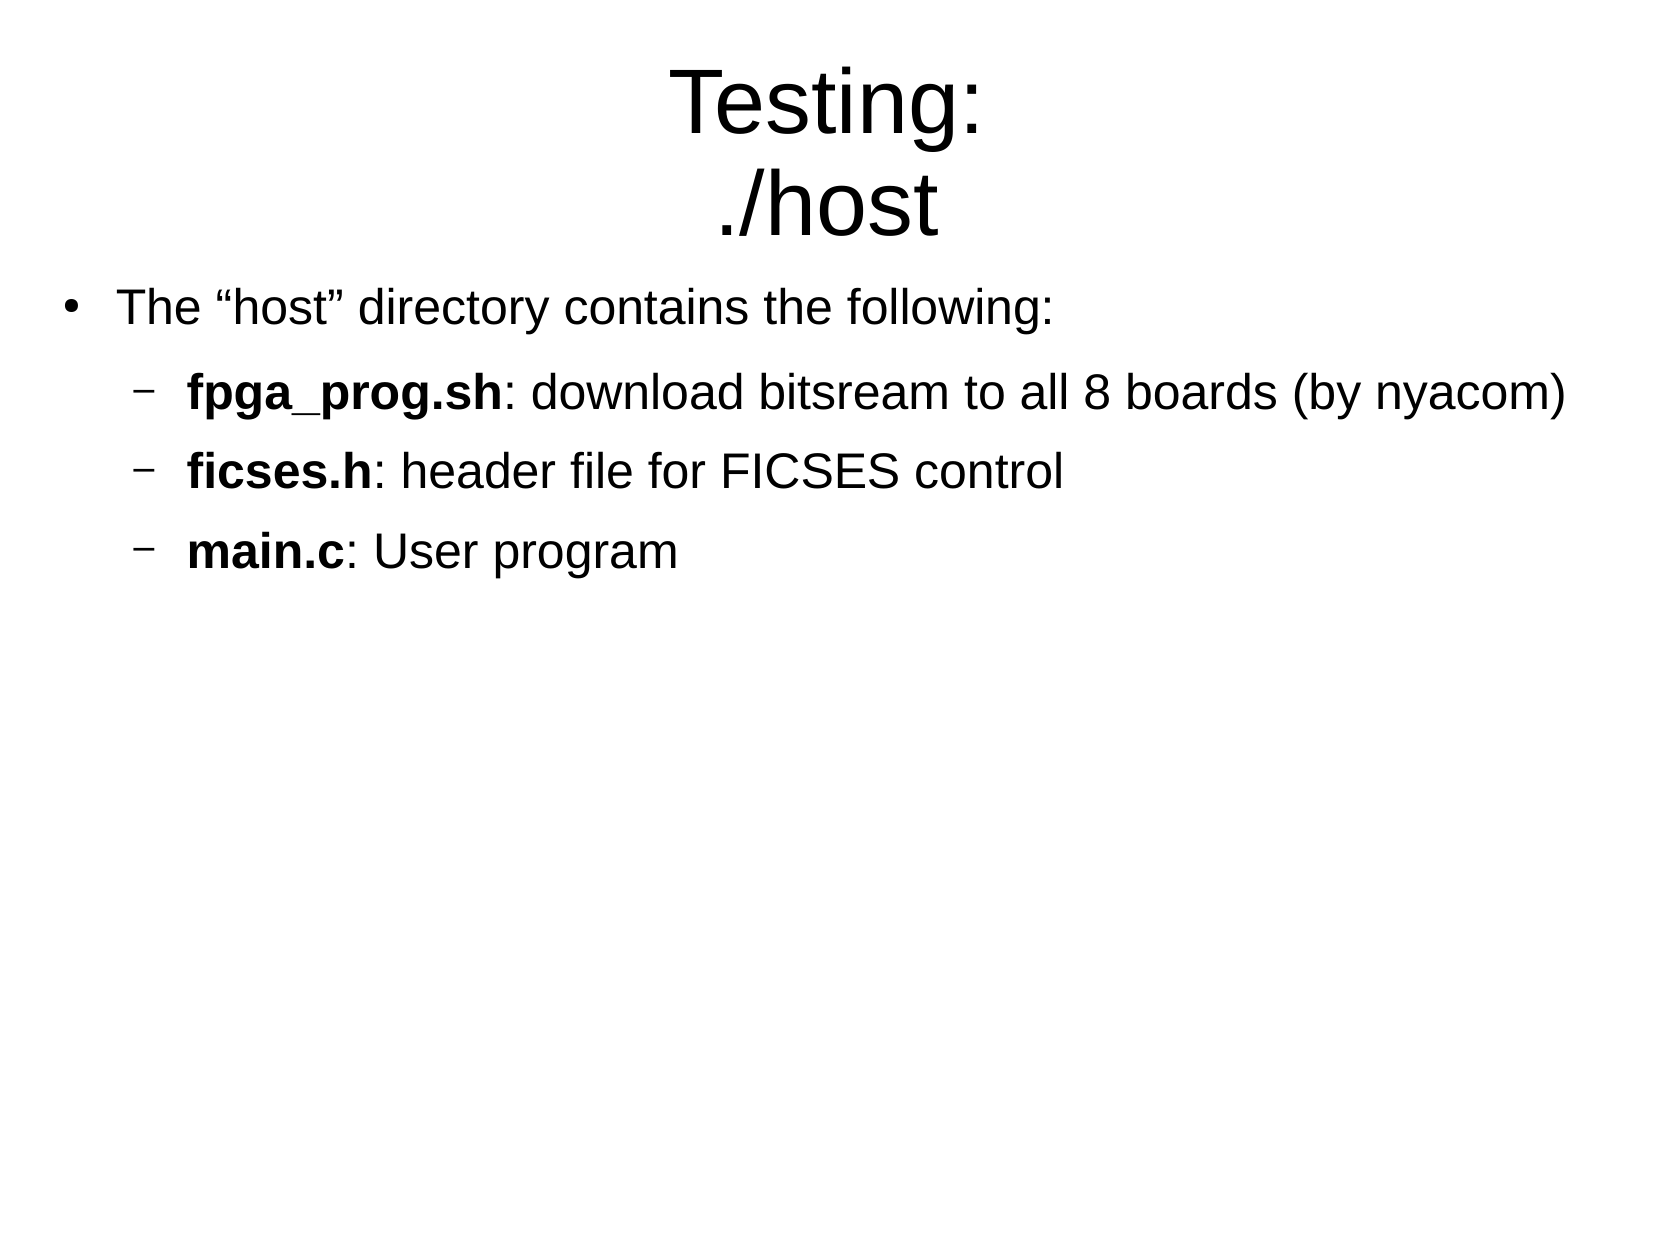

# Testing: ./host
The “host” directory contains the following:
fpga_prog.sh: download bitsream to all 8 boards (by nyacom)
ficses.h: header file for FICSES control
main.c: User program